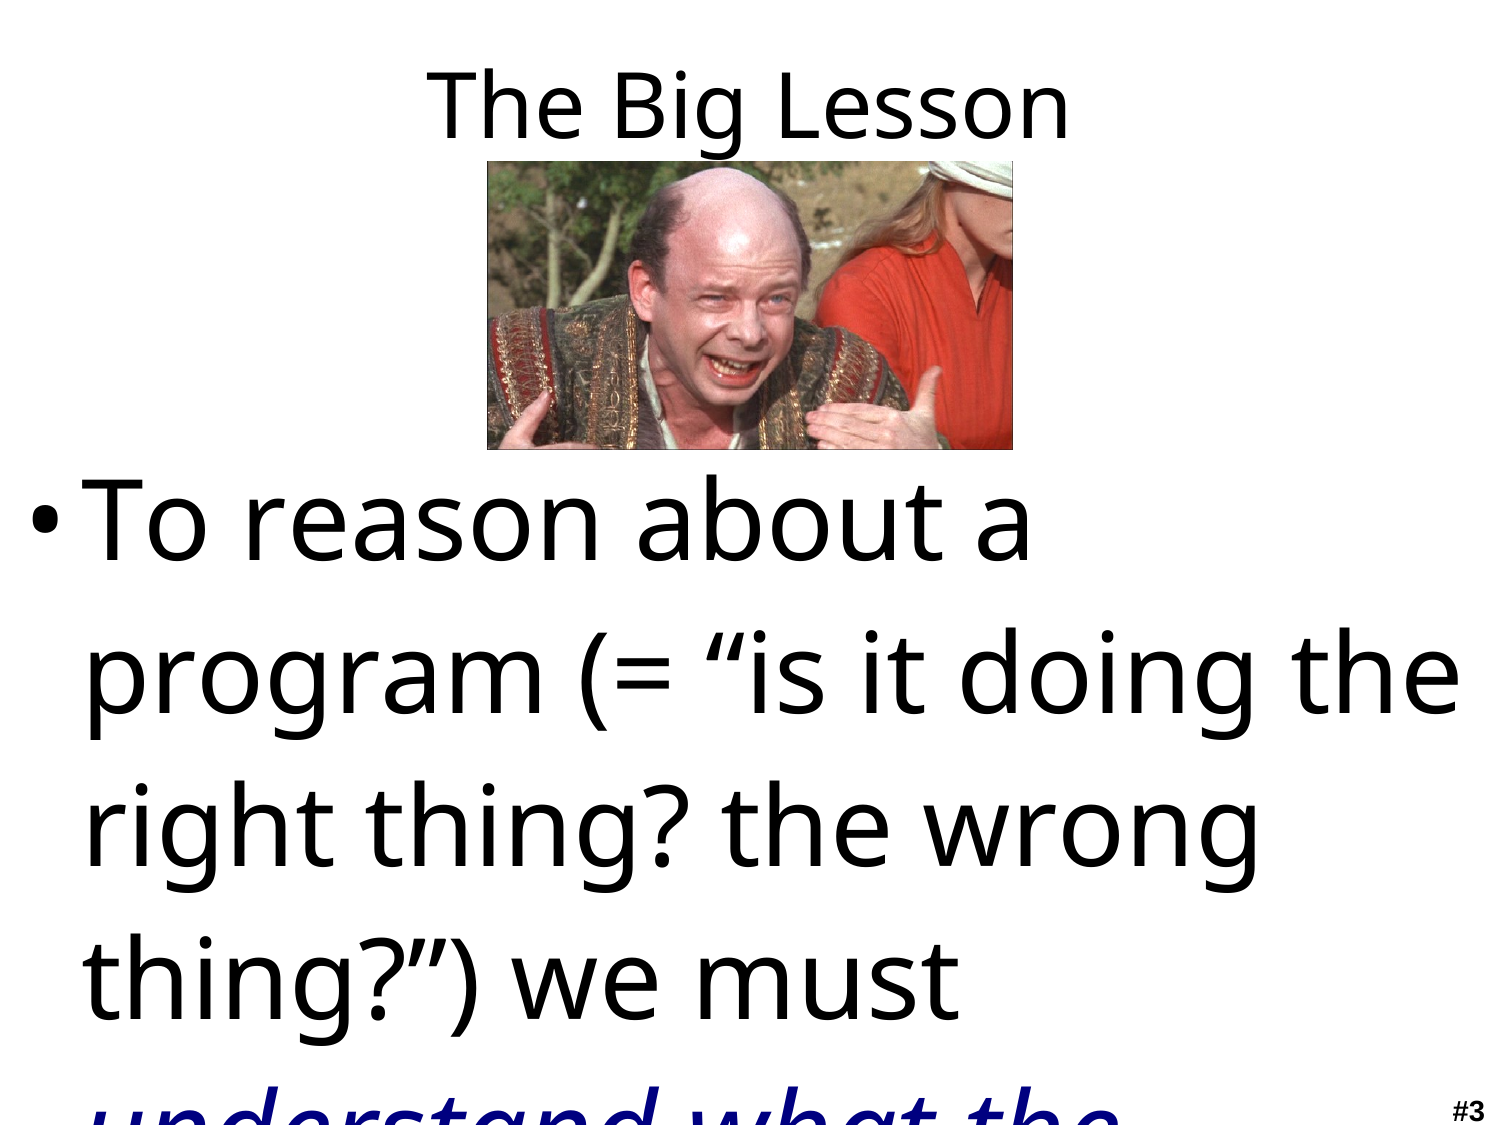

# The Big Lesson
To reason about a program (= “is it doing the right thing? the wrong thing?”) we must understand what the program means!
3